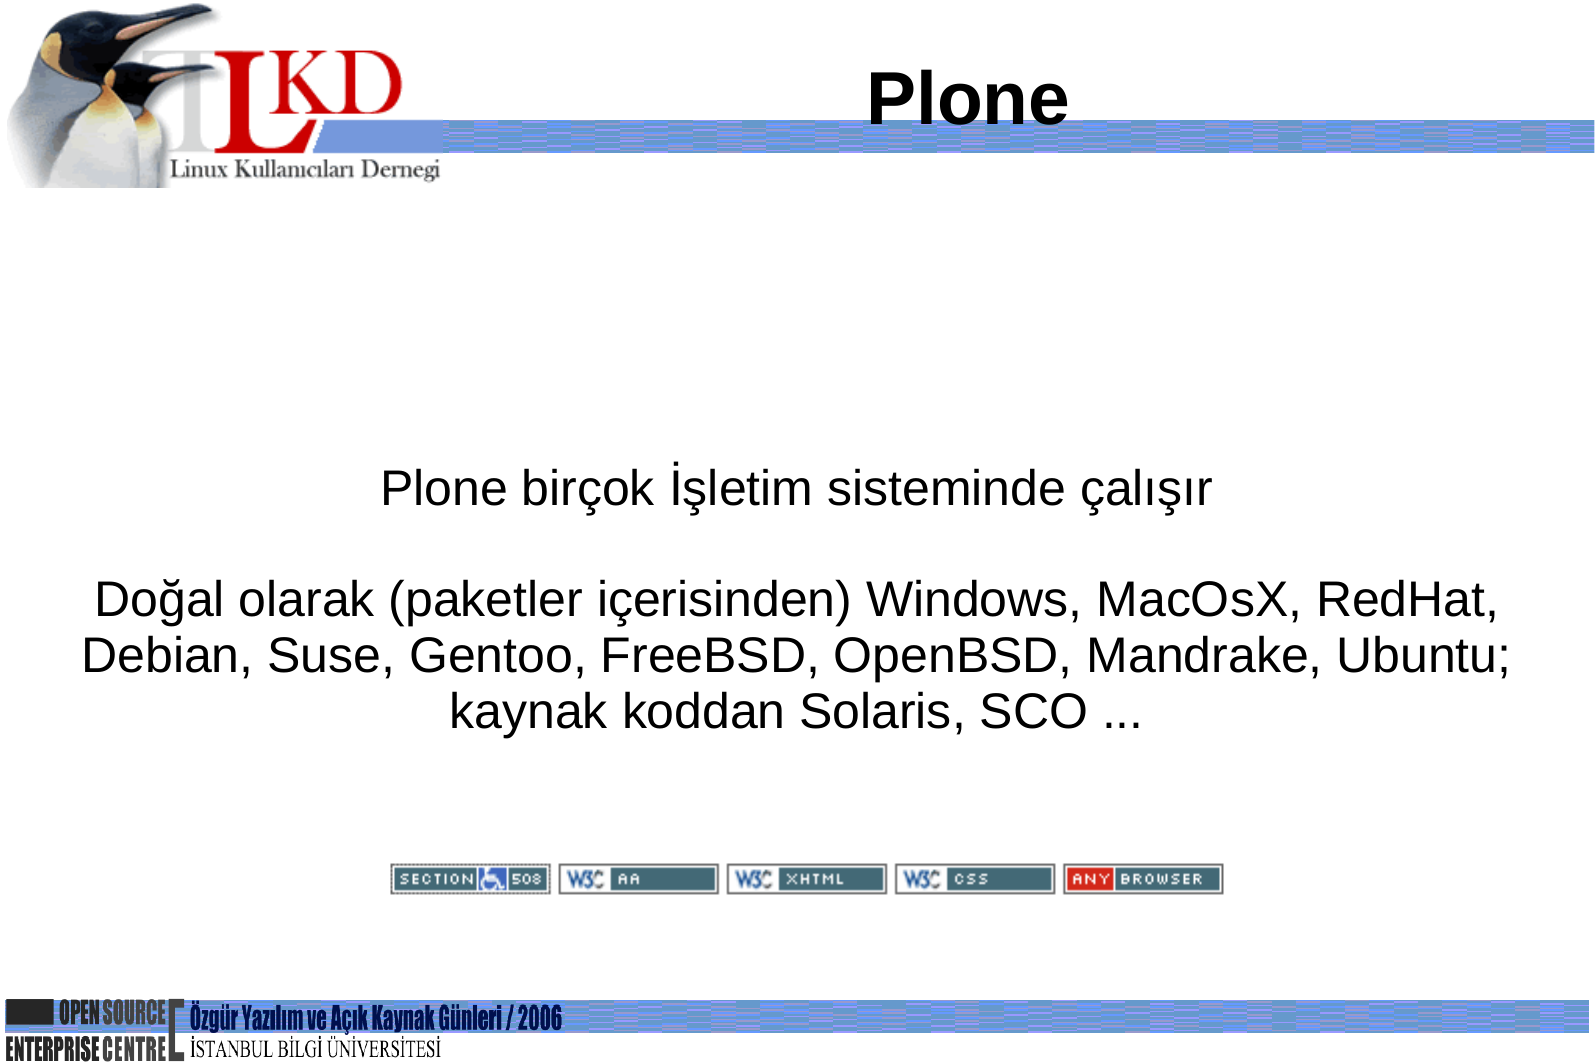

# Plone
Plone birçok İşletim sisteminde çalışır
Doğal olarak (paketler içerisinden) Windows, MacOsX, RedHat, Debian, Suse, Gentoo, FreeBSD, OpenBSD, Mandrake, Ubuntu; kaynak koddan Solaris, SCO ...